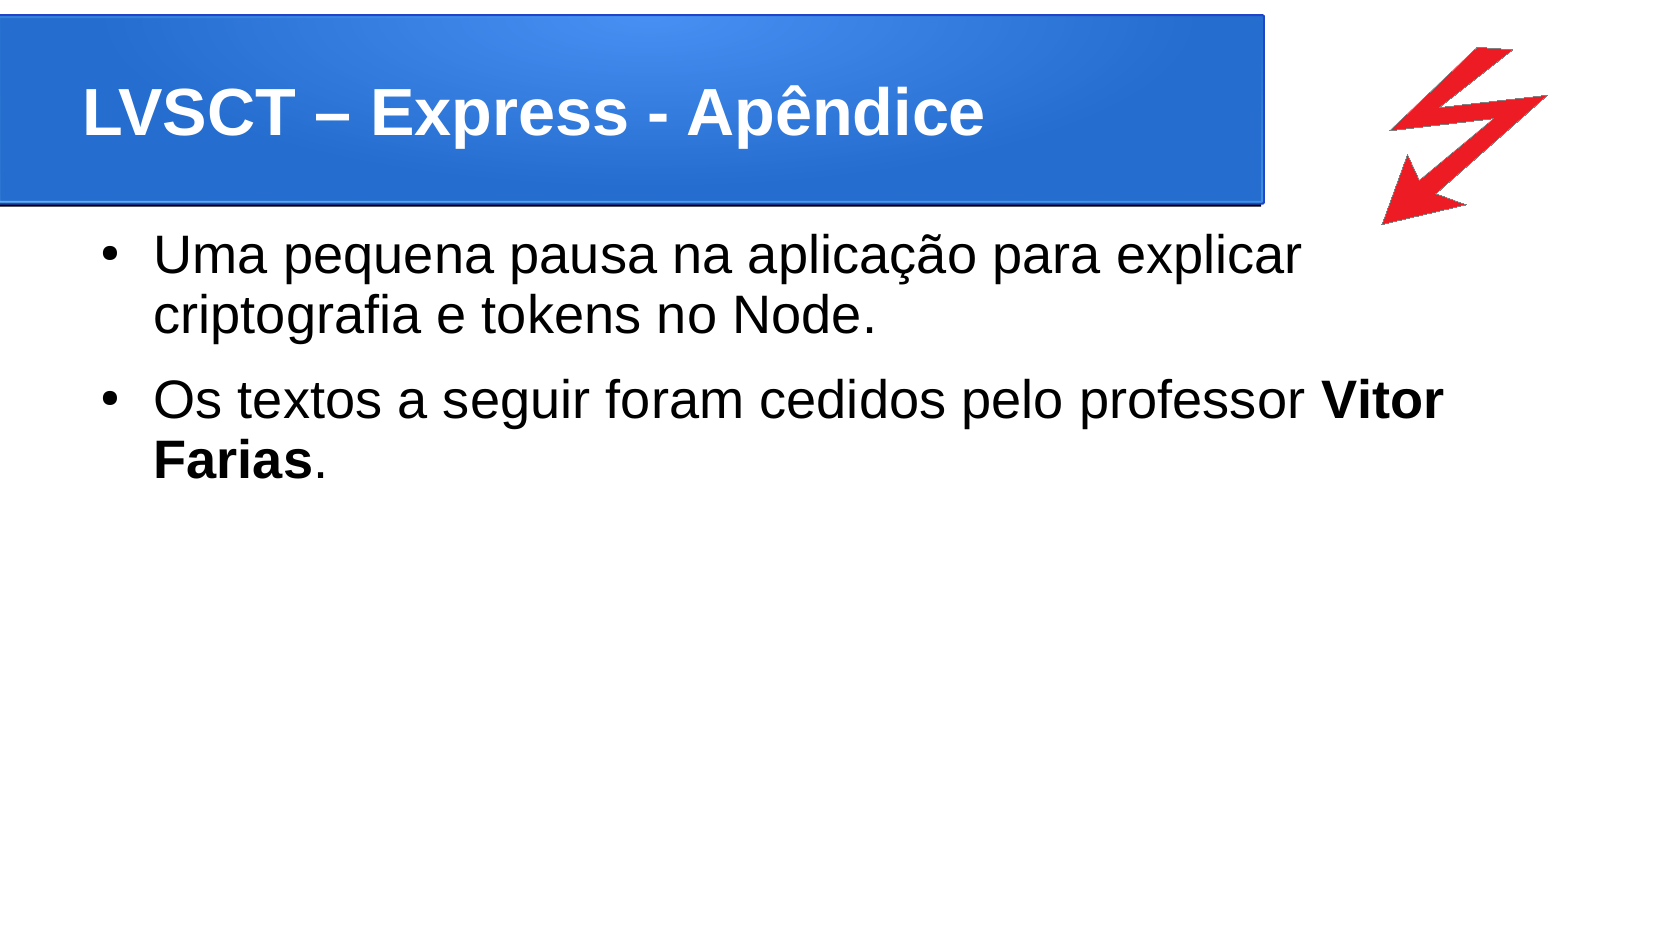

# LVSCT – Express - Apêndice
Uma pequena pausa na aplicação para explicar criptografia e tokens no Node.
Os textos a seguir foram cedidos pelo professor Vitor Farias.